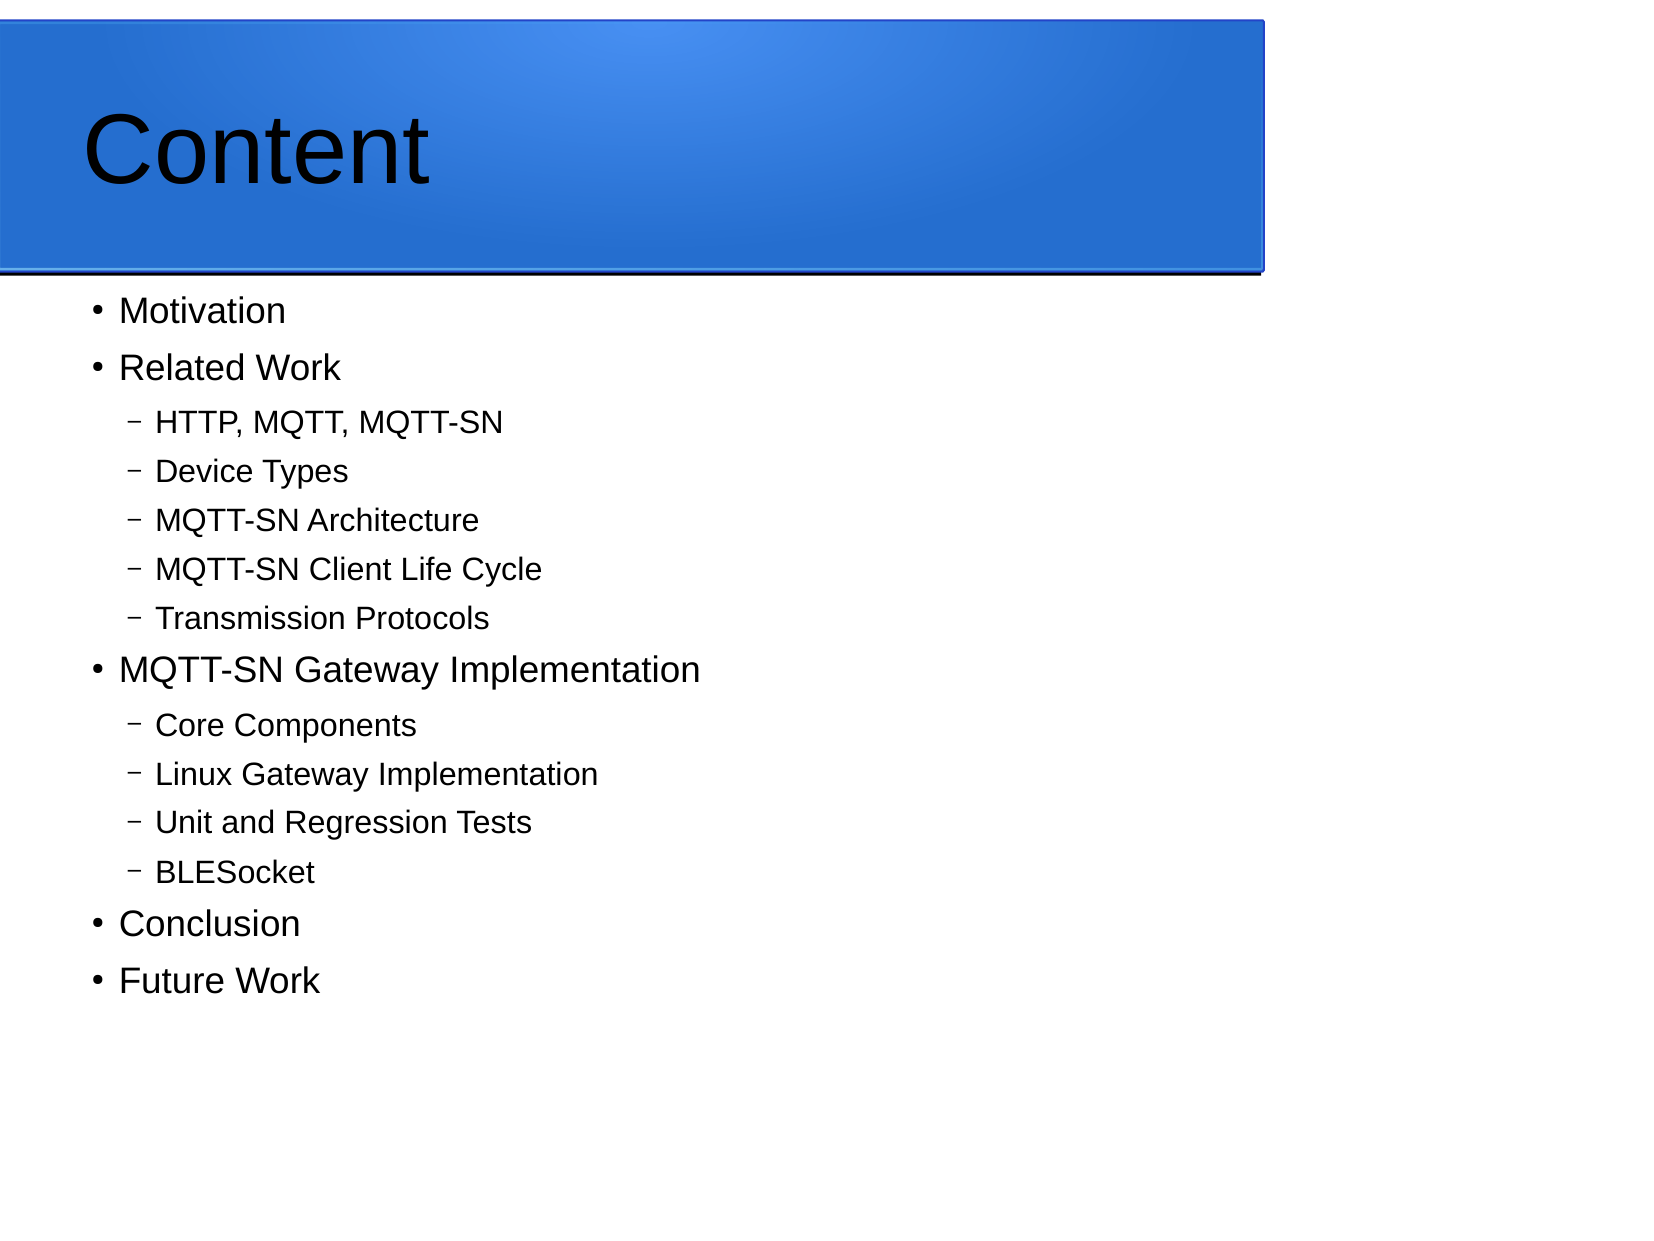

# Content
Motivation
Related Work
HTTP, MQTT, MQTT-SN
Device Types
MQTT-SN Architecture
MQTT-SN Client Life Cycle
Transmission Protocols
MQTT-SN Gateway Implementation
Core Components
Linux Gateway Implementation
Unit and Regression Tests
BLESocket
Conclusion
Future Work